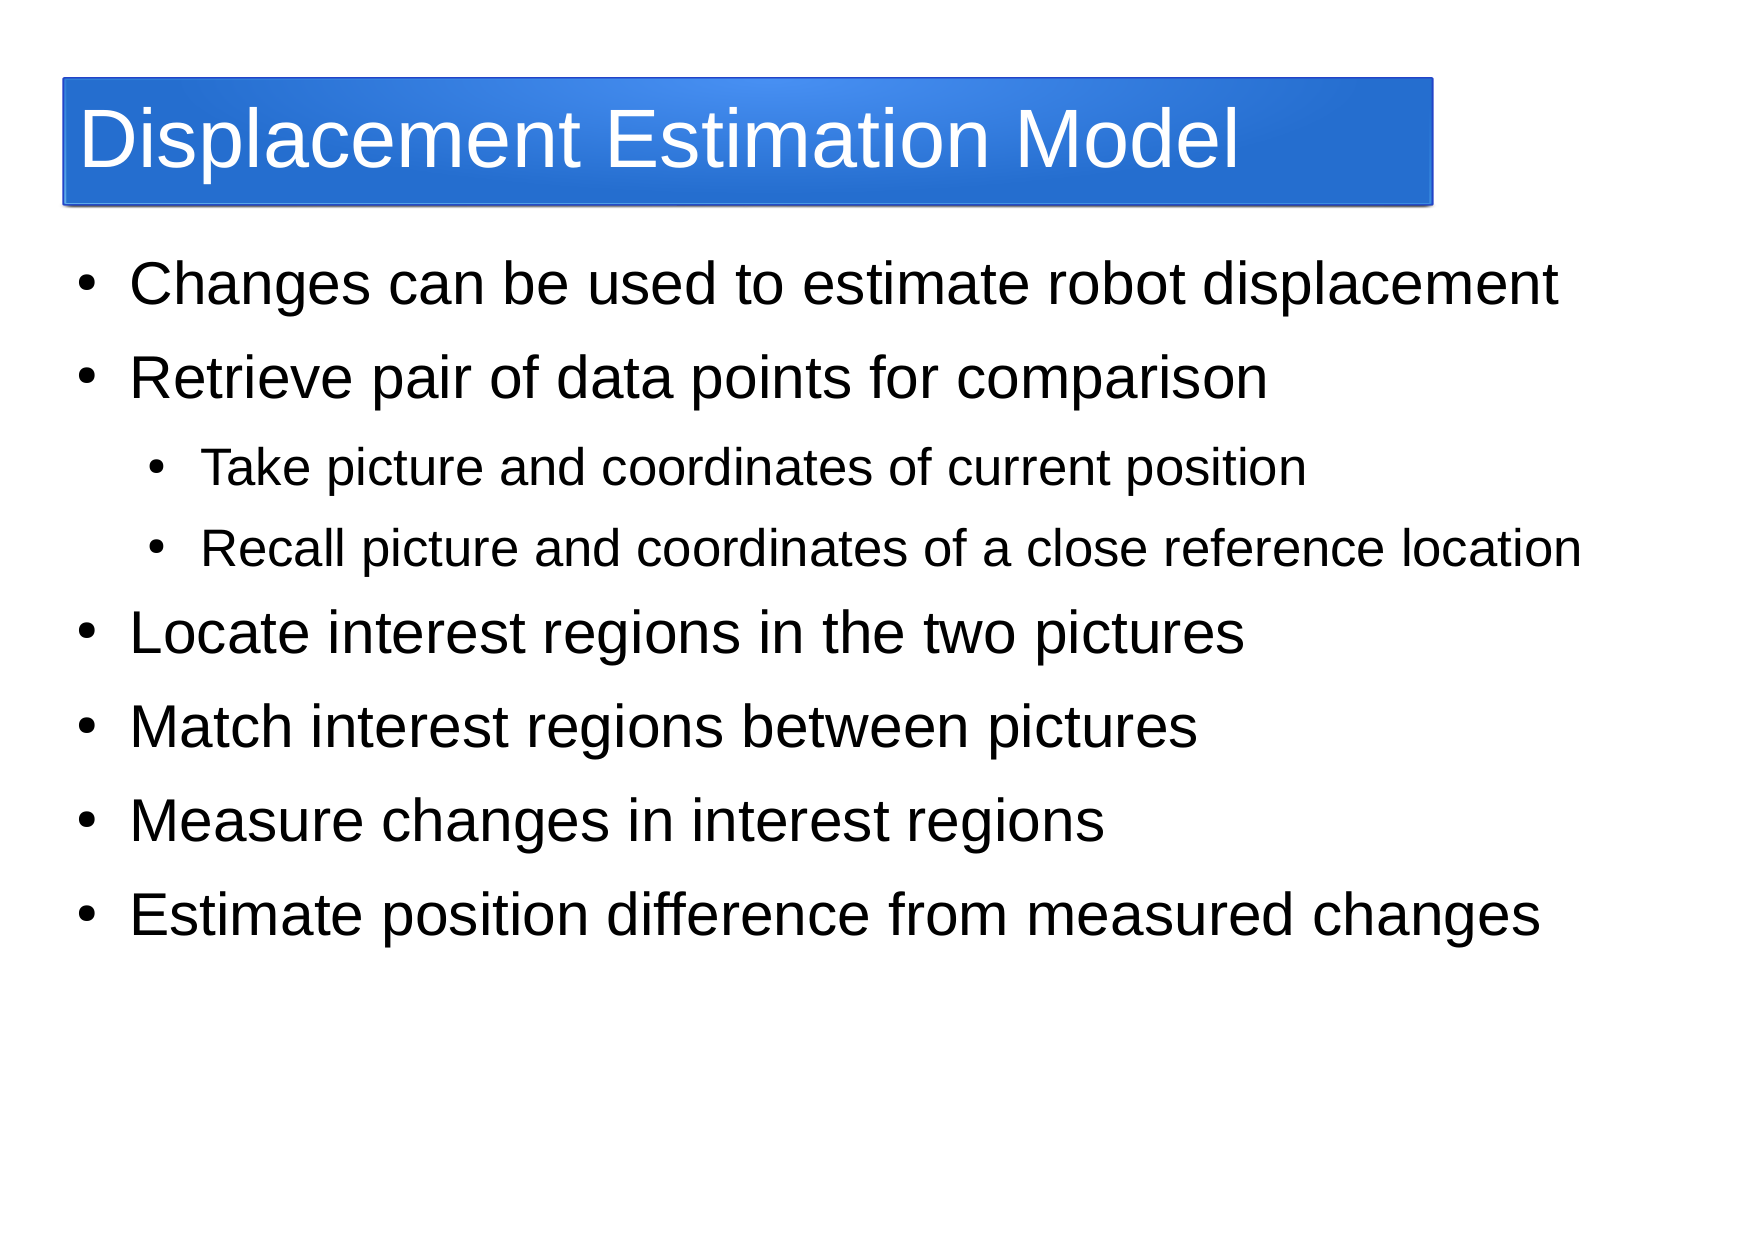

# Displacement Estimation Model
Changes can be used to estimate robot displacement
Retrieve pair of data points for comparison
Take picture and coordinates of current position
Recall picture and coordinates of a close reference location
Locate interest regions in the two pictures
Match interest regions between pictures
Measure changes in interest regions
Estimate position difference from measured changes